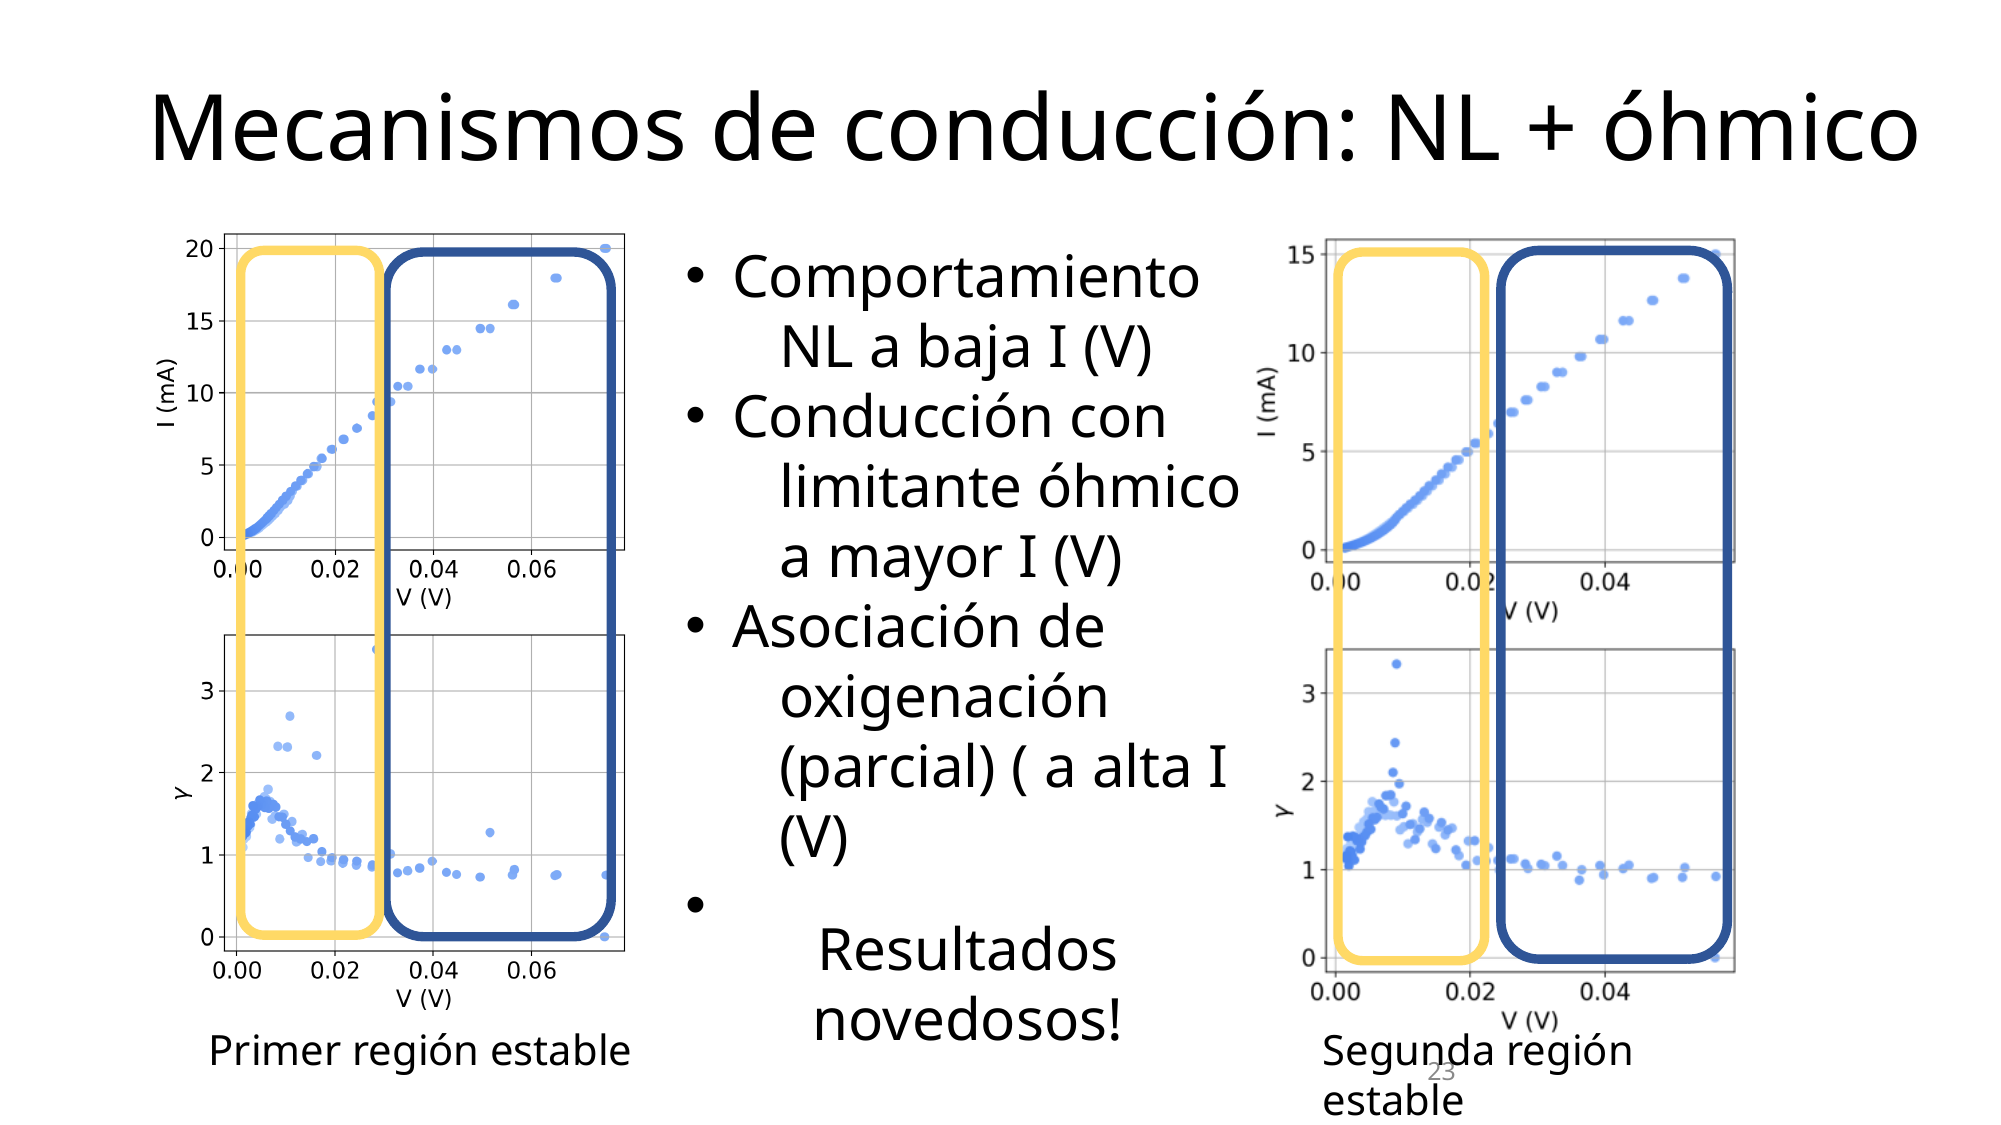

# Mecanismos de conducción: NL + óhmico
Comportamiento NL a baja I (V)
Conducción con limitante óhmico a mayor I (V)
Asociación de oxigenación (parcial) ( a alta I (V)
Resultados novedosos!
Primer región estable
Segunda región estable